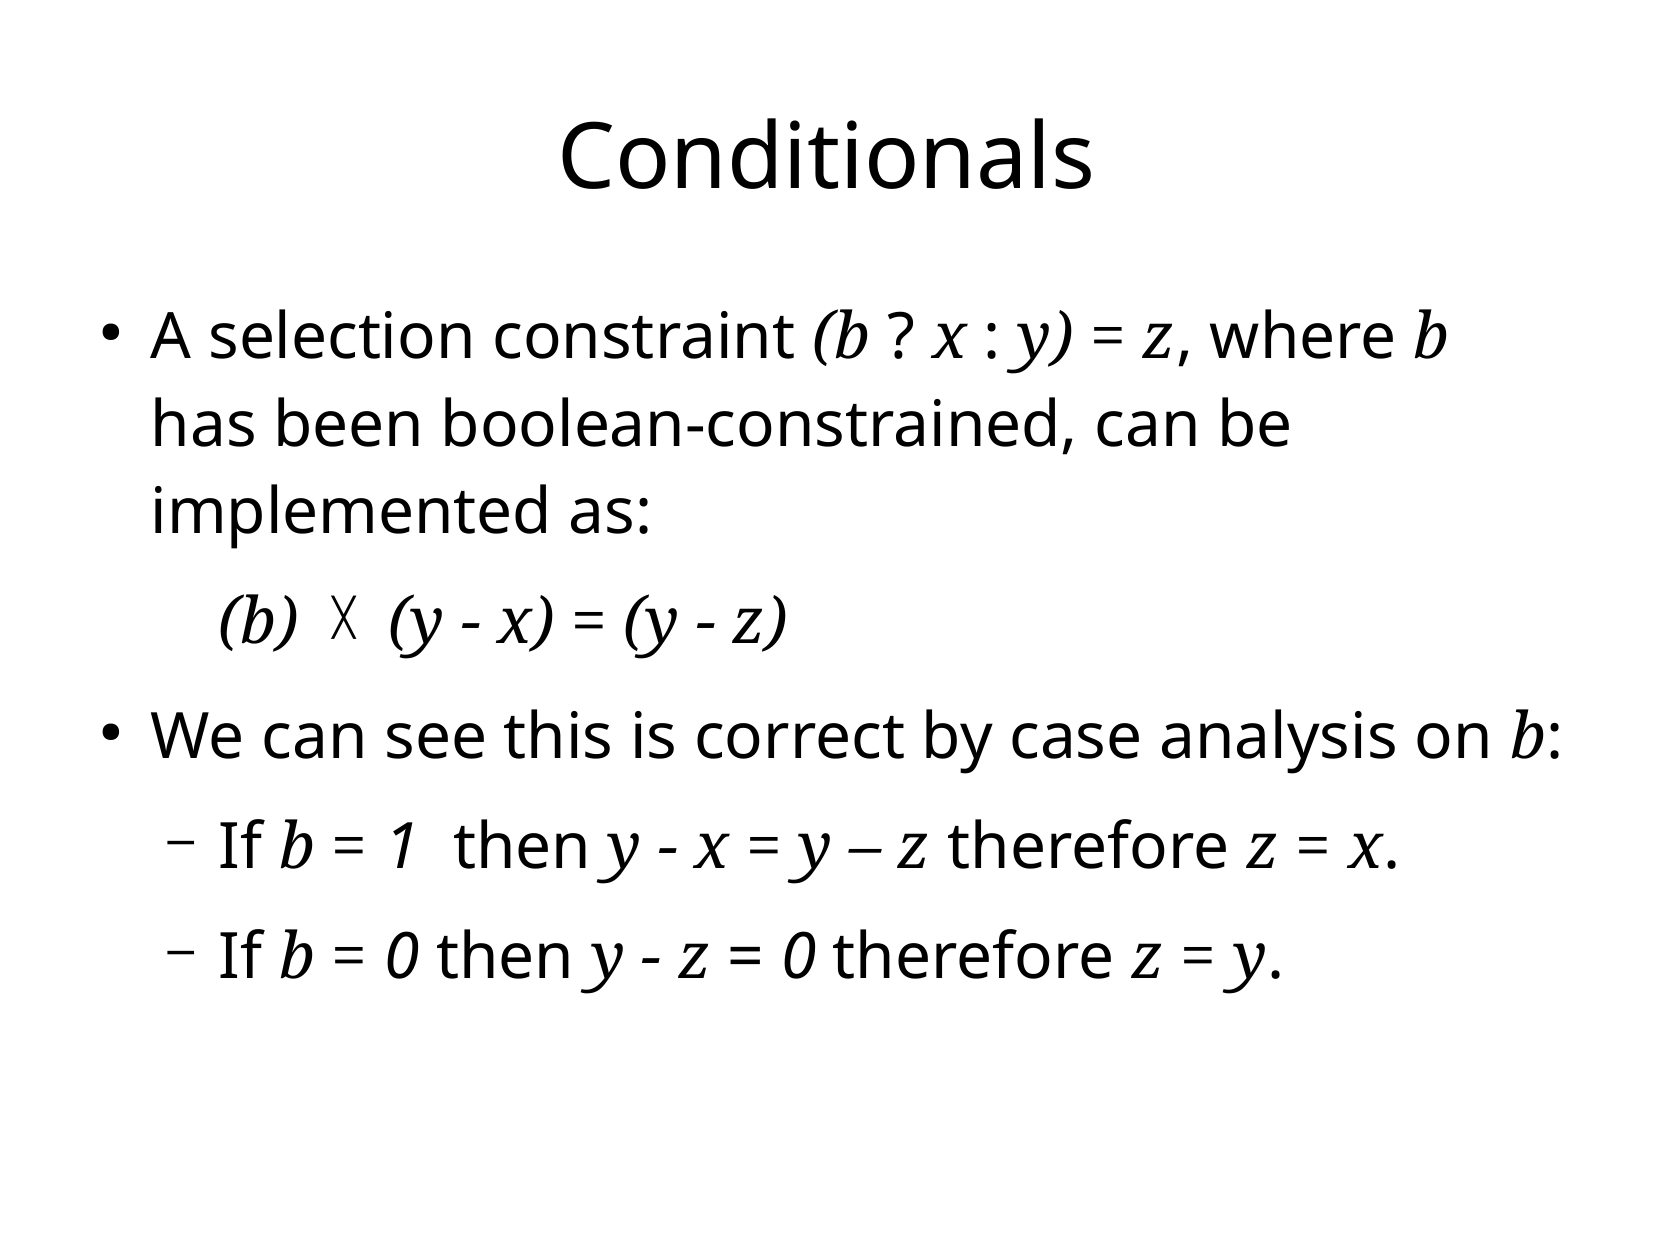

# Conditionals
A selection constraint (b ? x : y) = z, where b has been boolean-constrained, can be implemented as:
(b) ╳ (y - x) = (y - z)
We can see this is correct by case analysis on b:
If b = 1 then y - x = y – z therefore z = x.
If b = 0 then y - z = 0 therefore z = y.